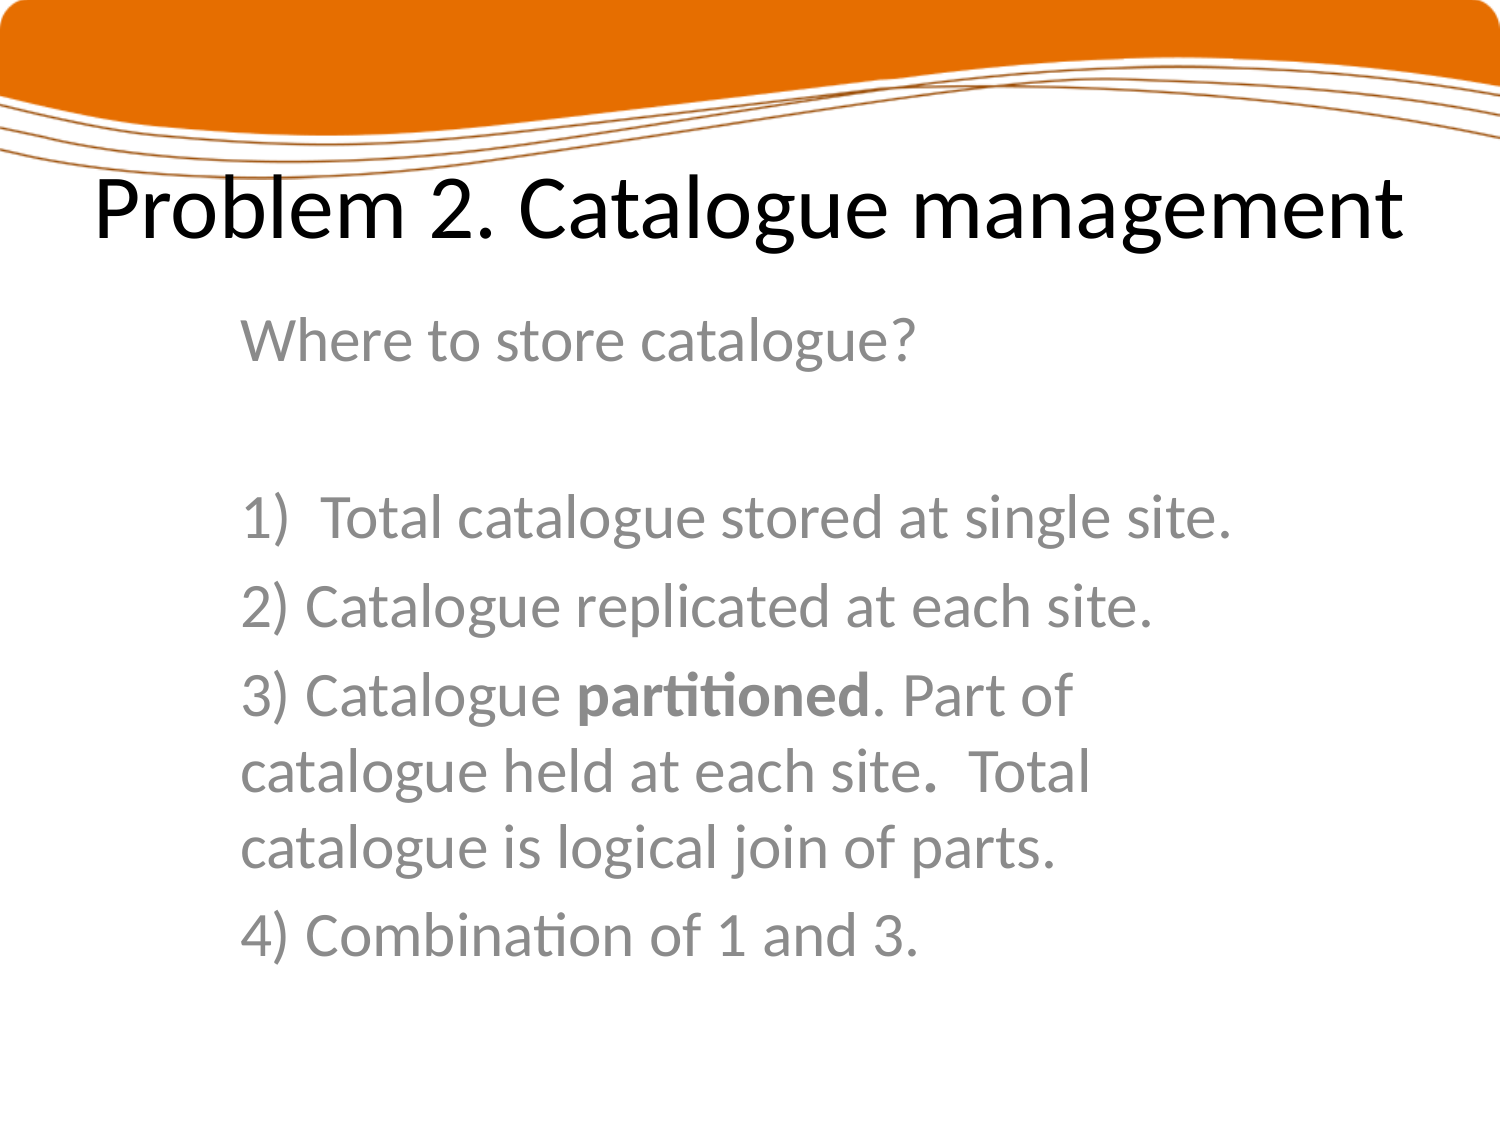

Problem 2. Catalogue management
# Where to store catalogue?
Total catalogue stored at single site.
2) Catalogue replicated at each site.
3) Catalogue partitioned. Part of catalogue held at each site. Total catalogue is logical join of parts.
4) Combination of 1 and 3.